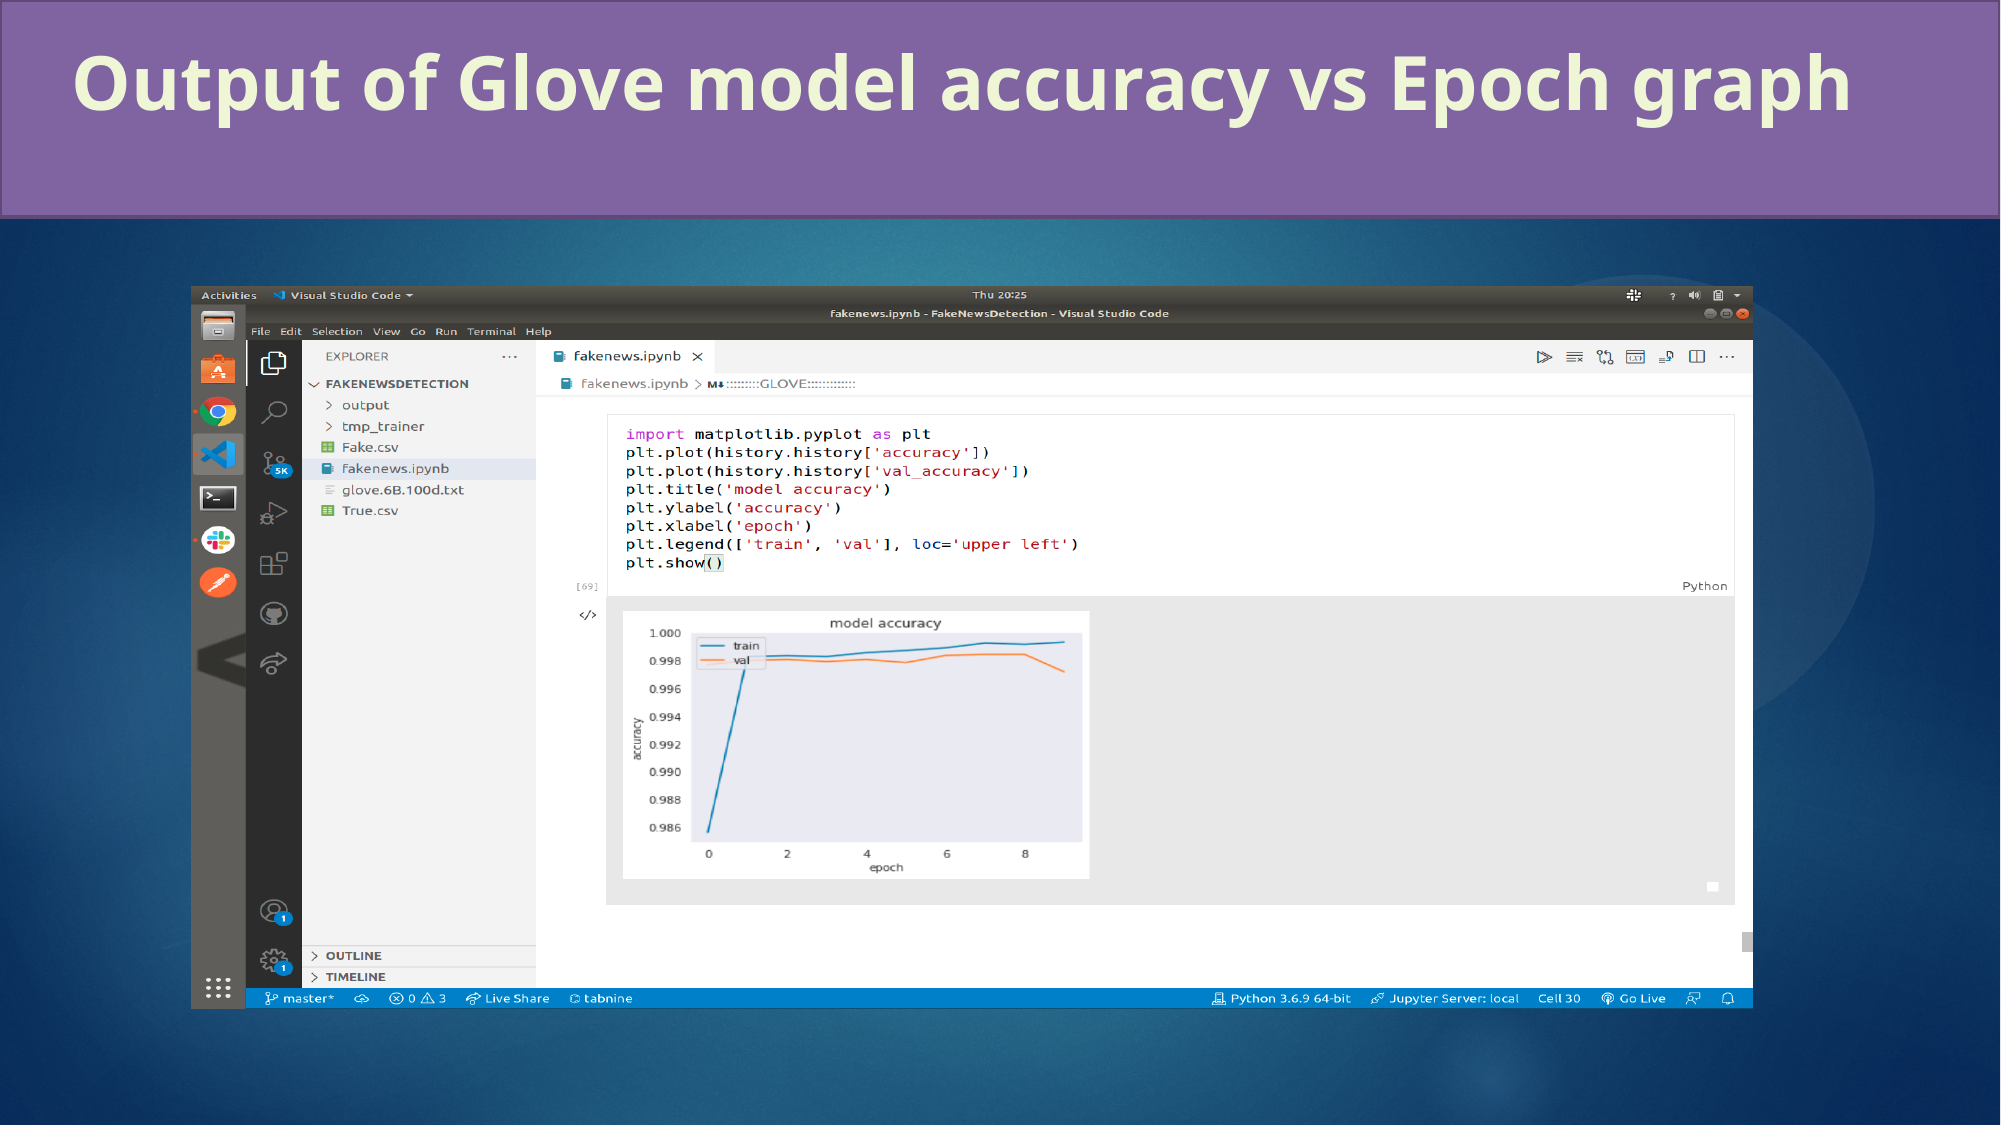

Output of Glove model accuracy vs Epoch graph